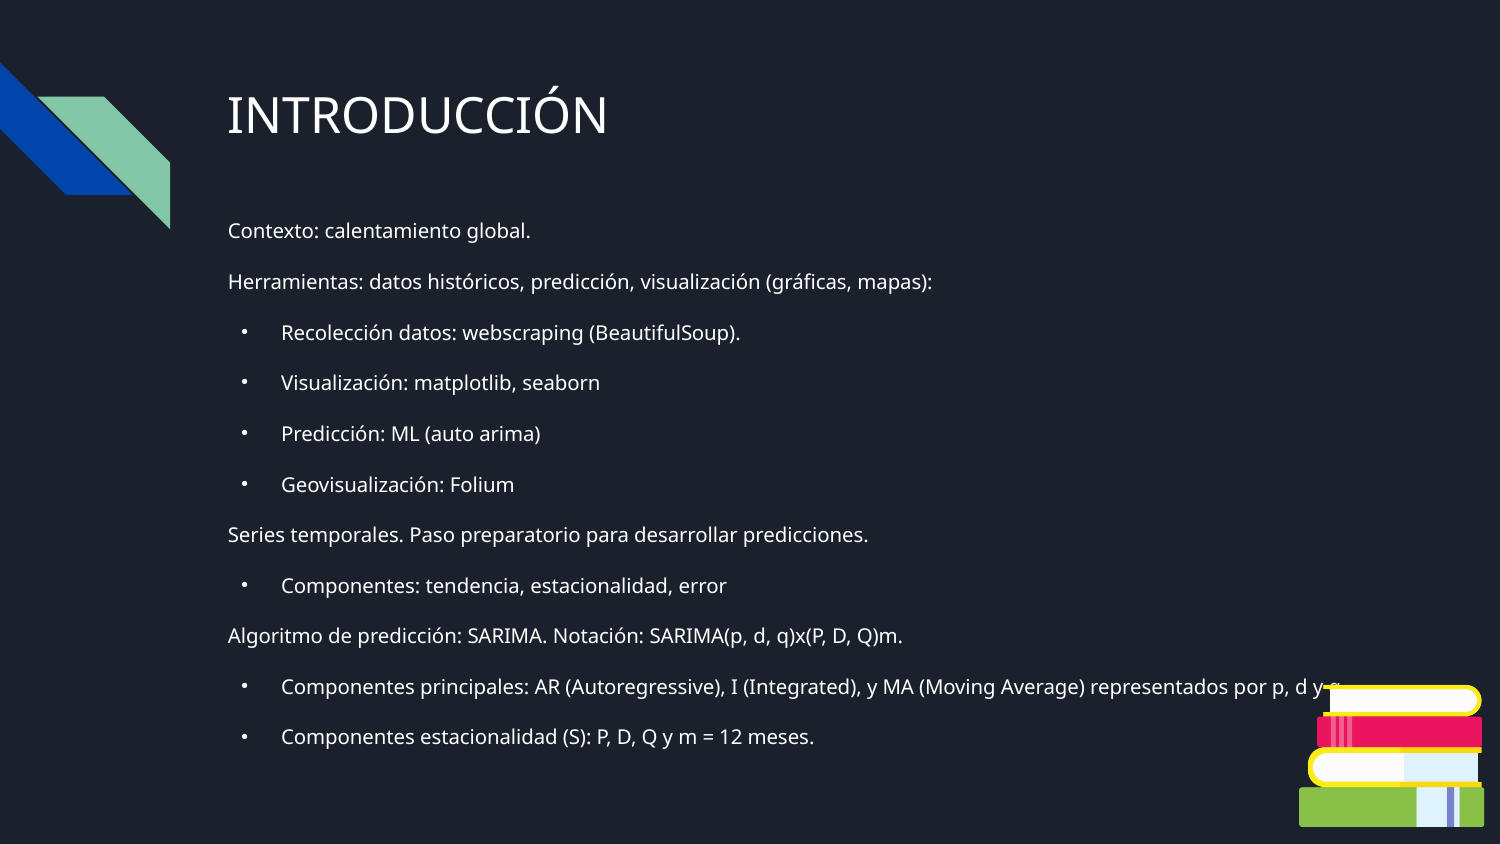

# INTRODUCCIÓN
Contexto: calentamiento global.
Herramientas: datos históricos, predicción, visualización (gráficas, mapas):
Recolección datos: webscraping (BeautifulSoup).
Visualización: matplotlib, seaborn
Predicción: ML (auto arima)
Geovisualización: Folium
Series temporales. Paso preparatorio para desarrollar predicciones.
Componentes: tendencia, estacionalidad, error
Algoritmo de predicción: SARIMA. Notación: SARIMA(p, d, q)x(P, D, Q)m.
Componentes principales: AR (Autoregressive), I (Integrated), y MA (Moving Average) representados por p, d y q.
Componentes estacionalidad (S): P, D, Q y m = 12 meses.